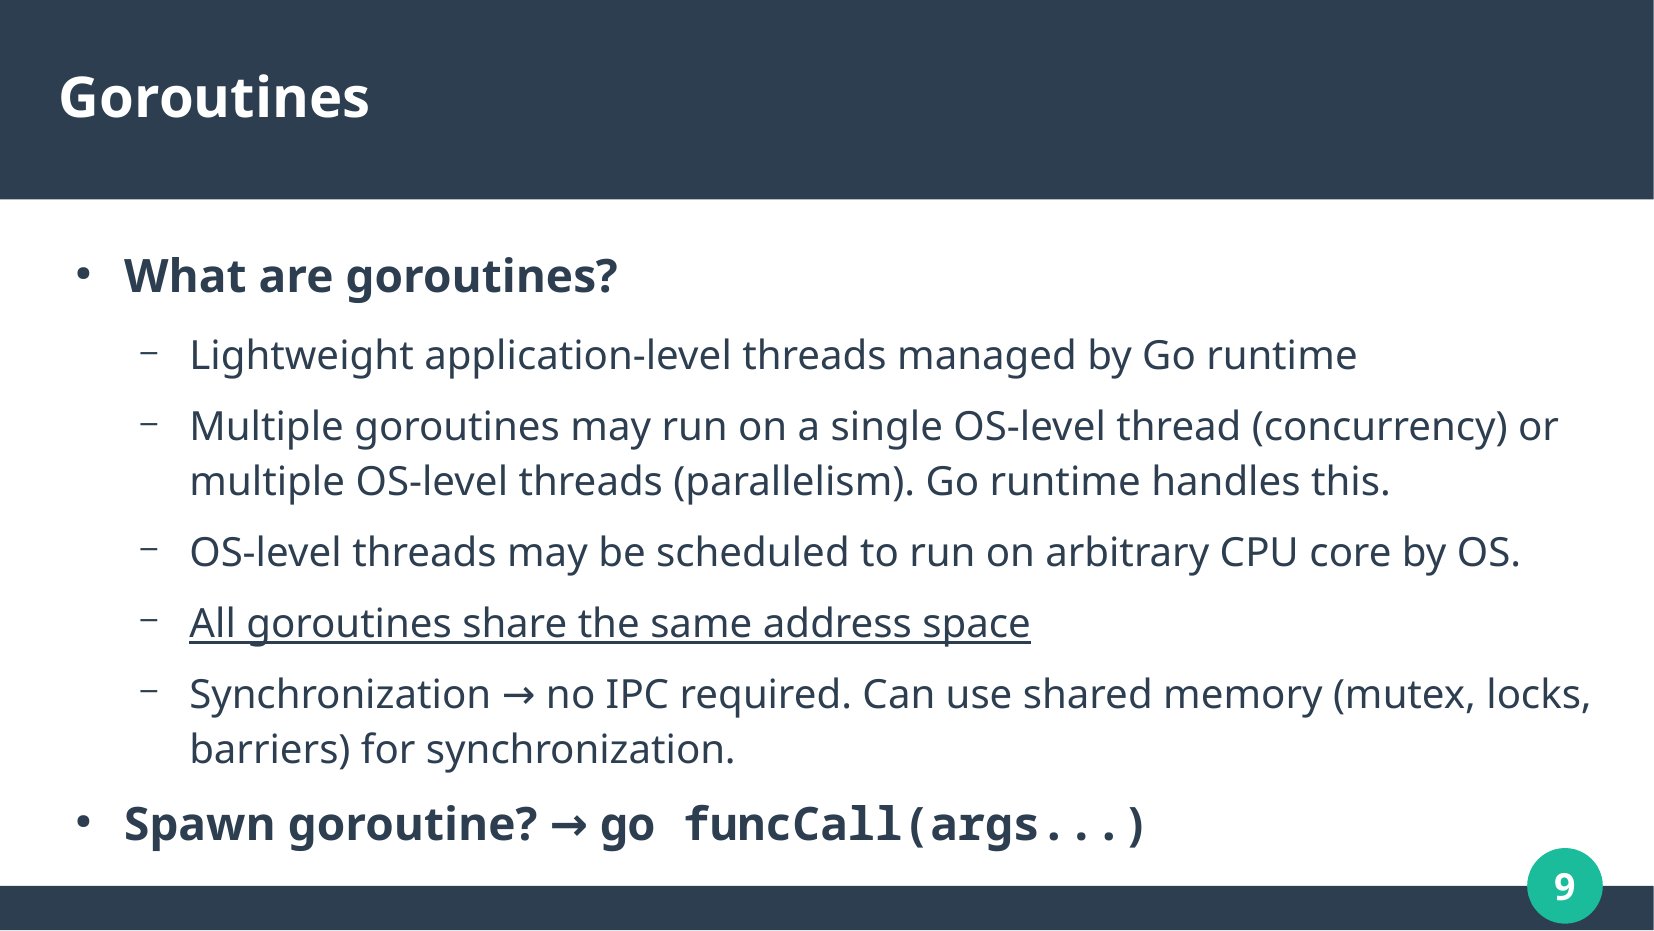

# Goroutines
What are goroutines?
Lightweight application-level threads managed by Go runtime
Multiple goroutines may run on a single OS-level thread (concurrency) or multiple OS-level threads (parallelism). Go runtime handles this.
OS-level threads may be scheduled to run on arbitrary CPU core by OS.
All goroutines share the same address space
Synchronization → no IPC required. Can use shared memory (mutex, locks, barriers) for synchronization.
Spawn goroutine? → go funcCall(args...)